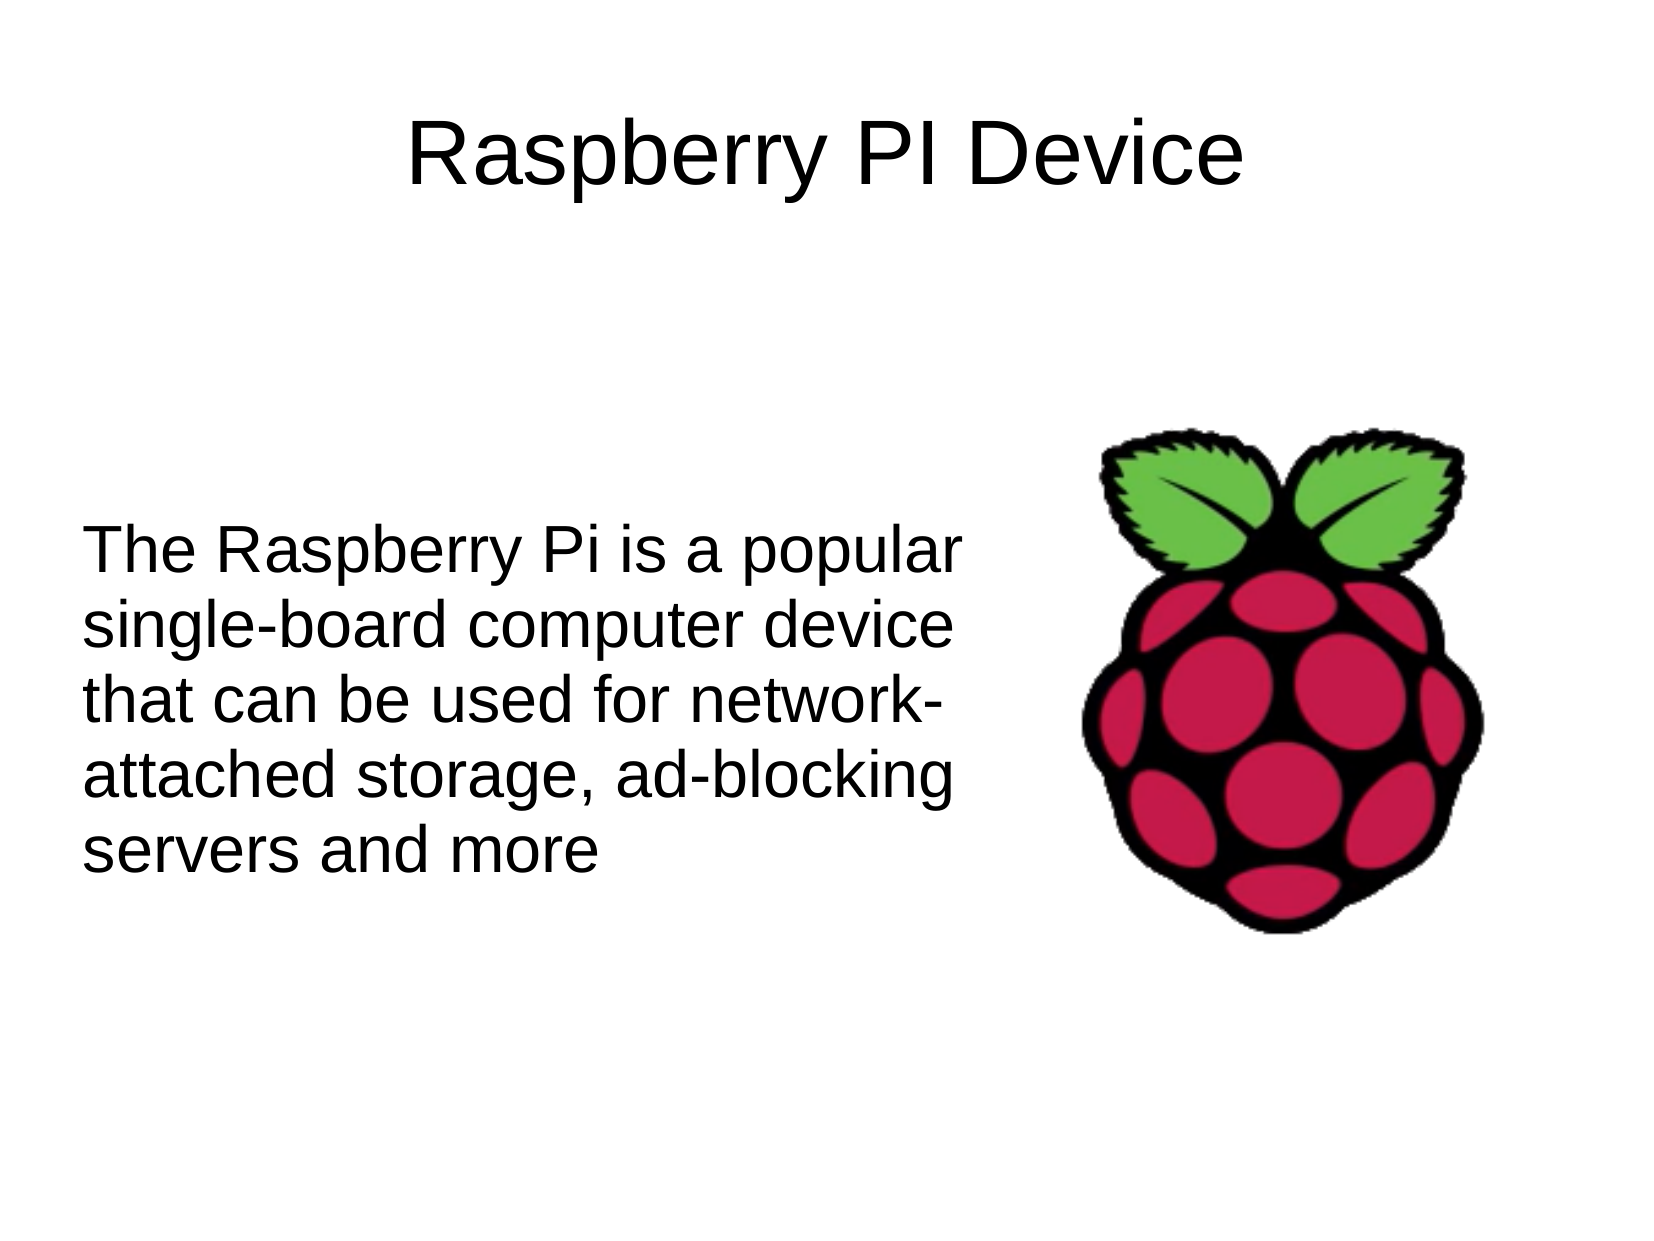

# Raspberry PI Device
The Raspberry Pi is a popular
single-board computer device
that can be used for network-
attached storage, ad-blocking
servers and more